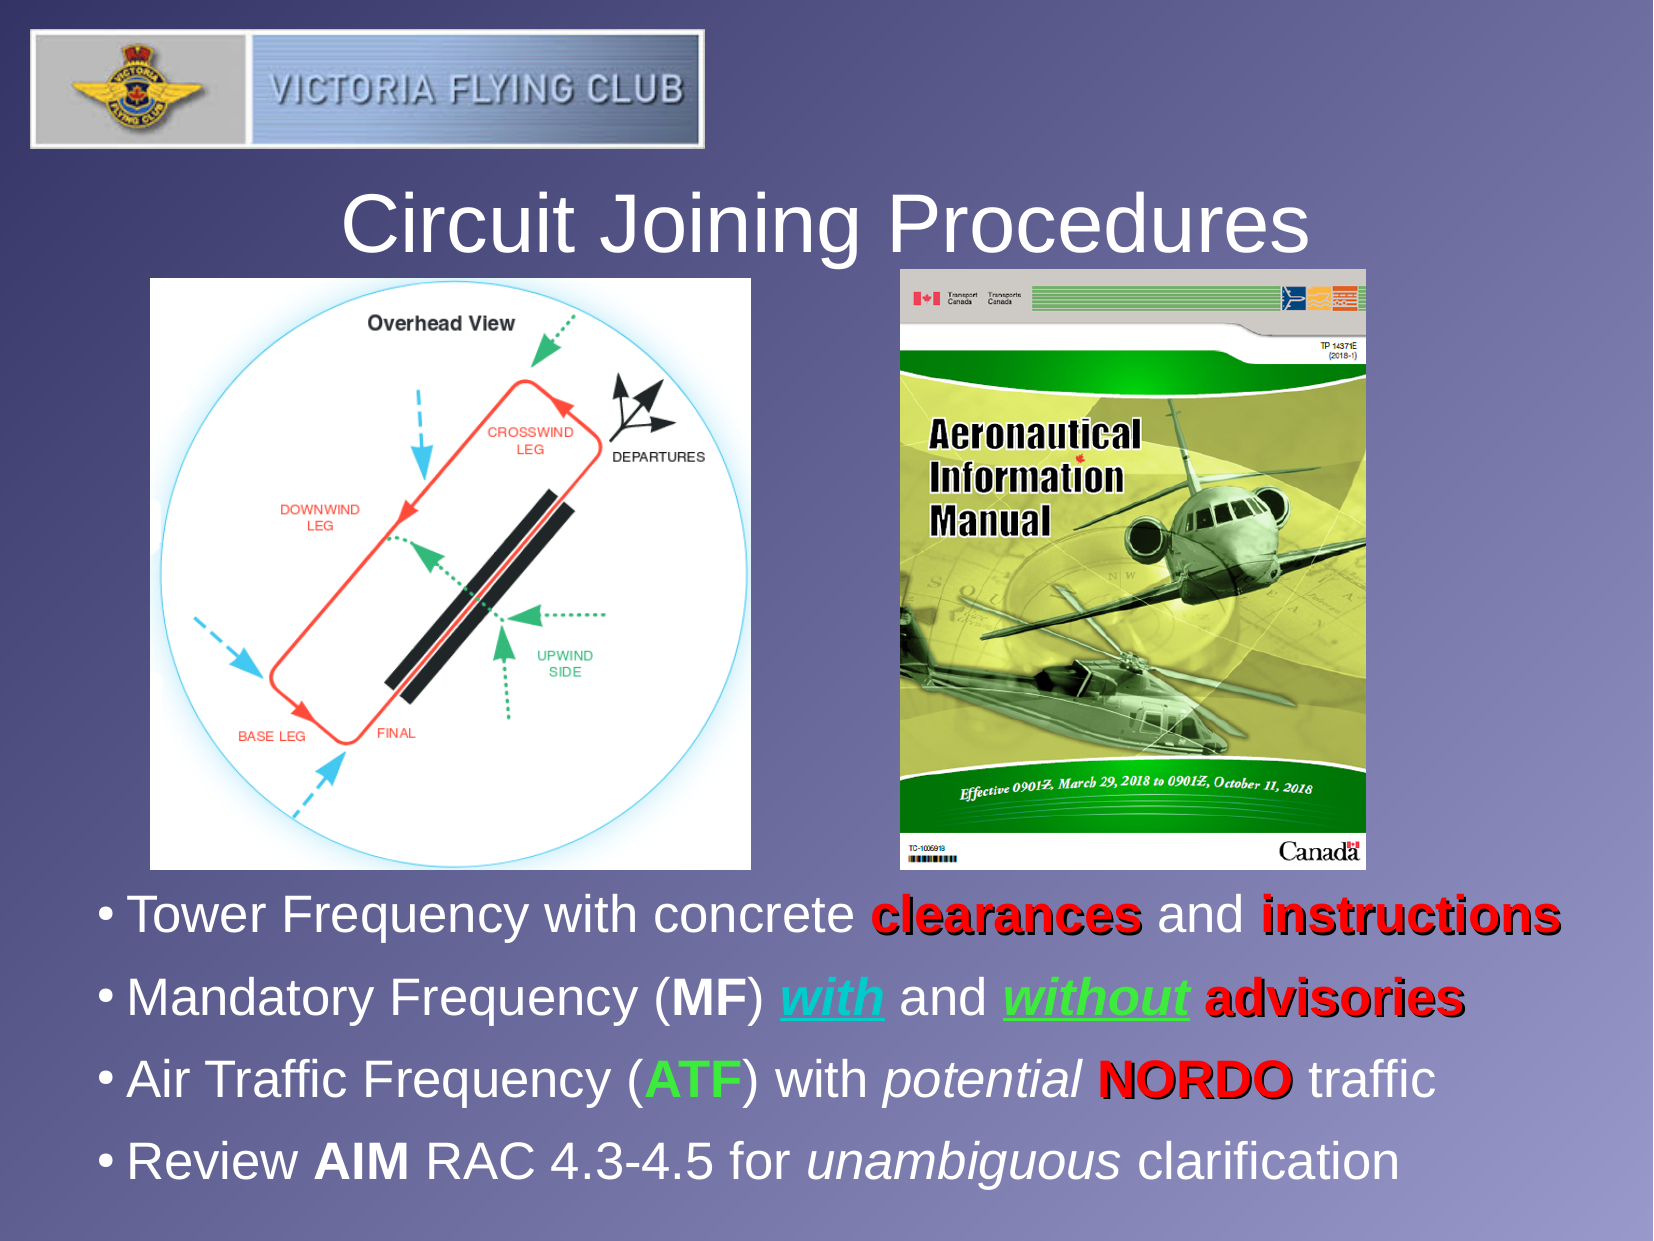

# Circuit Joining Procedures
Tower Frequency with concrete clearances and instructions
Mandatory Frequency (MF) with and without advisories
Air Traffic Frequency (ATF) with potential NORDO traffic
Review AIM RAC 4.3-4.5 for unambiguous clarification